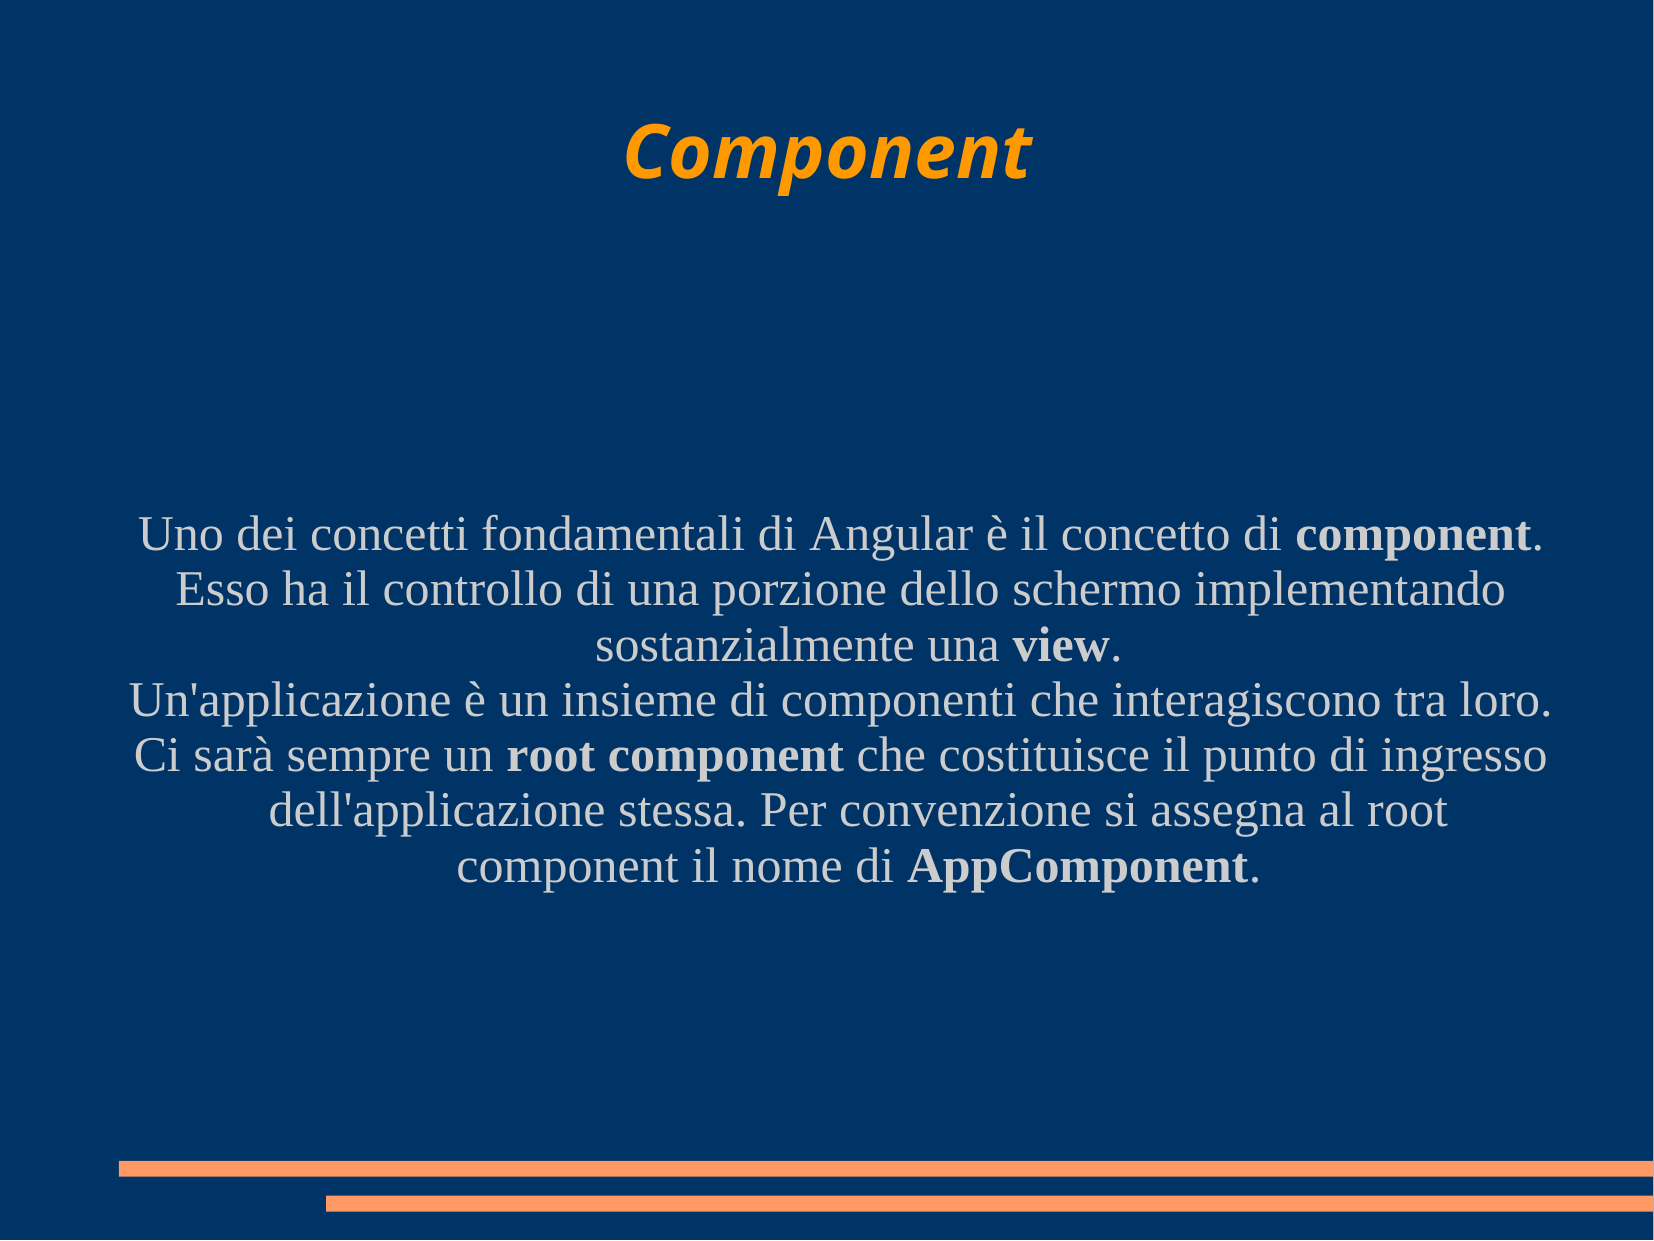

# Component
Uno dei concetti fondamentali di Angular è il concetto di component.
Esso ha il controllo di una porzione dello schermo implementando sostanzialmente una view.
Un'applicazione è un insieme di componenti che interagiscono tra loro.
Ci sarà sempre un root component che costituisce il punto di ingresso dell'applicazione stessa. Per convenzione si assegna al root component il nome di AppComponent.